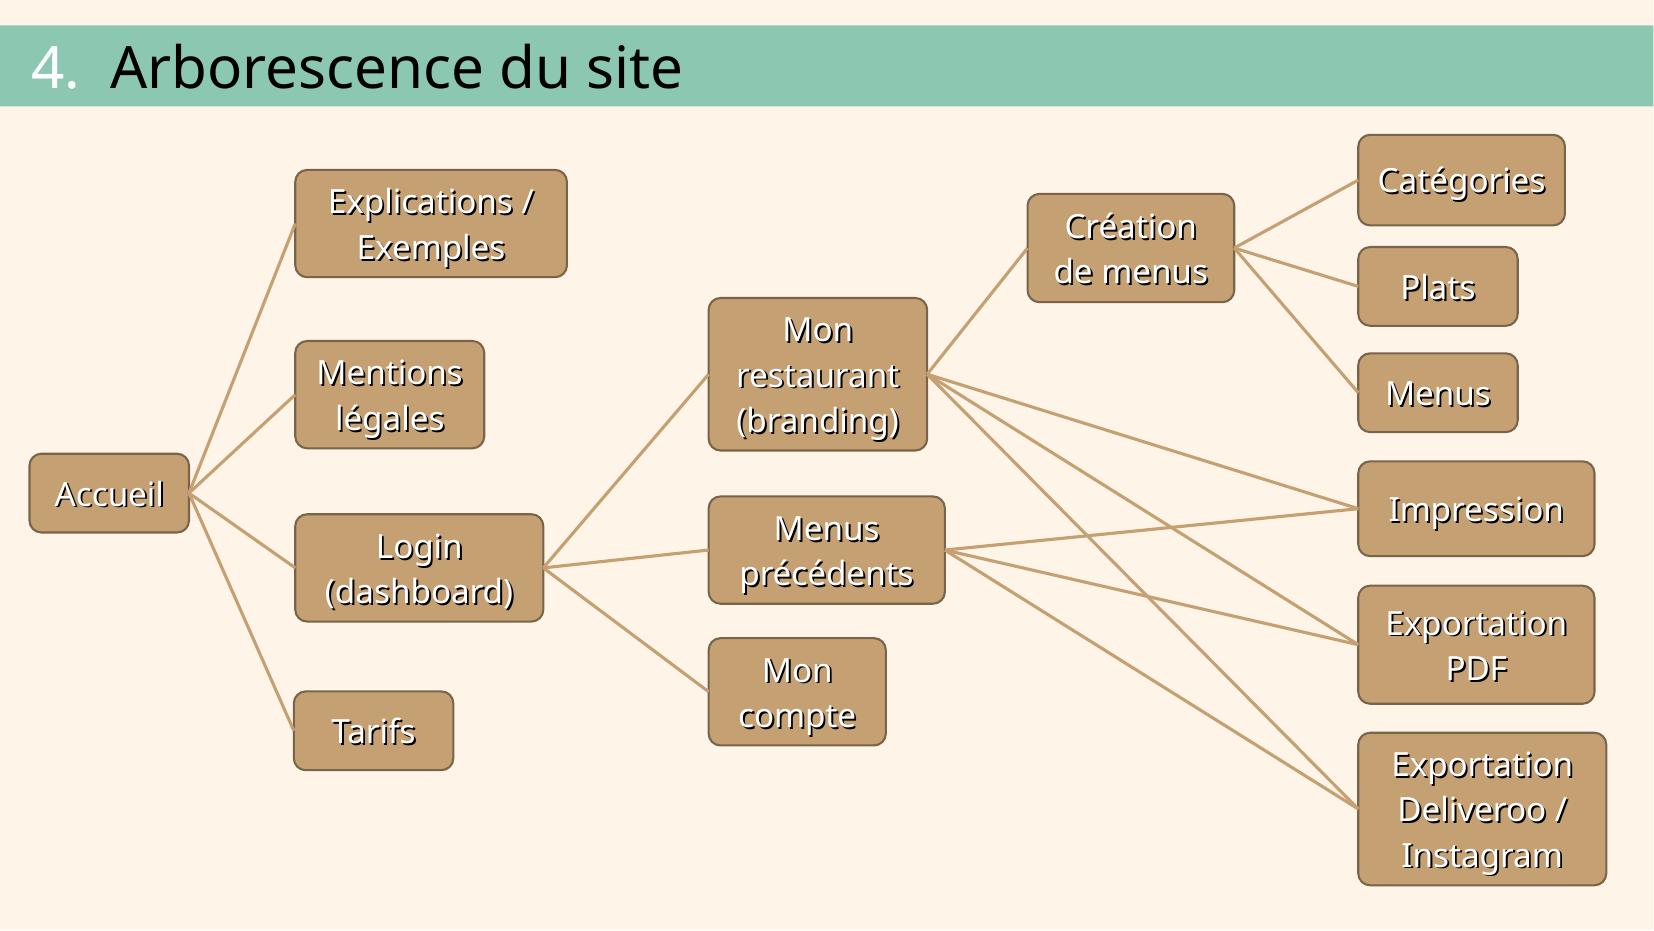

# 4. Arborescence du site
Catégories
Explications /
Exemples
Création
de menus
Plats
Mon restaurant
(branding)
Mentions
légales
Menus
Accueil
Impression
Menus
précédents
Login
(dashboard)
Exportation
PDF
Mon
compte
Tarifs
Exportation
Deliveroo /
Instagram